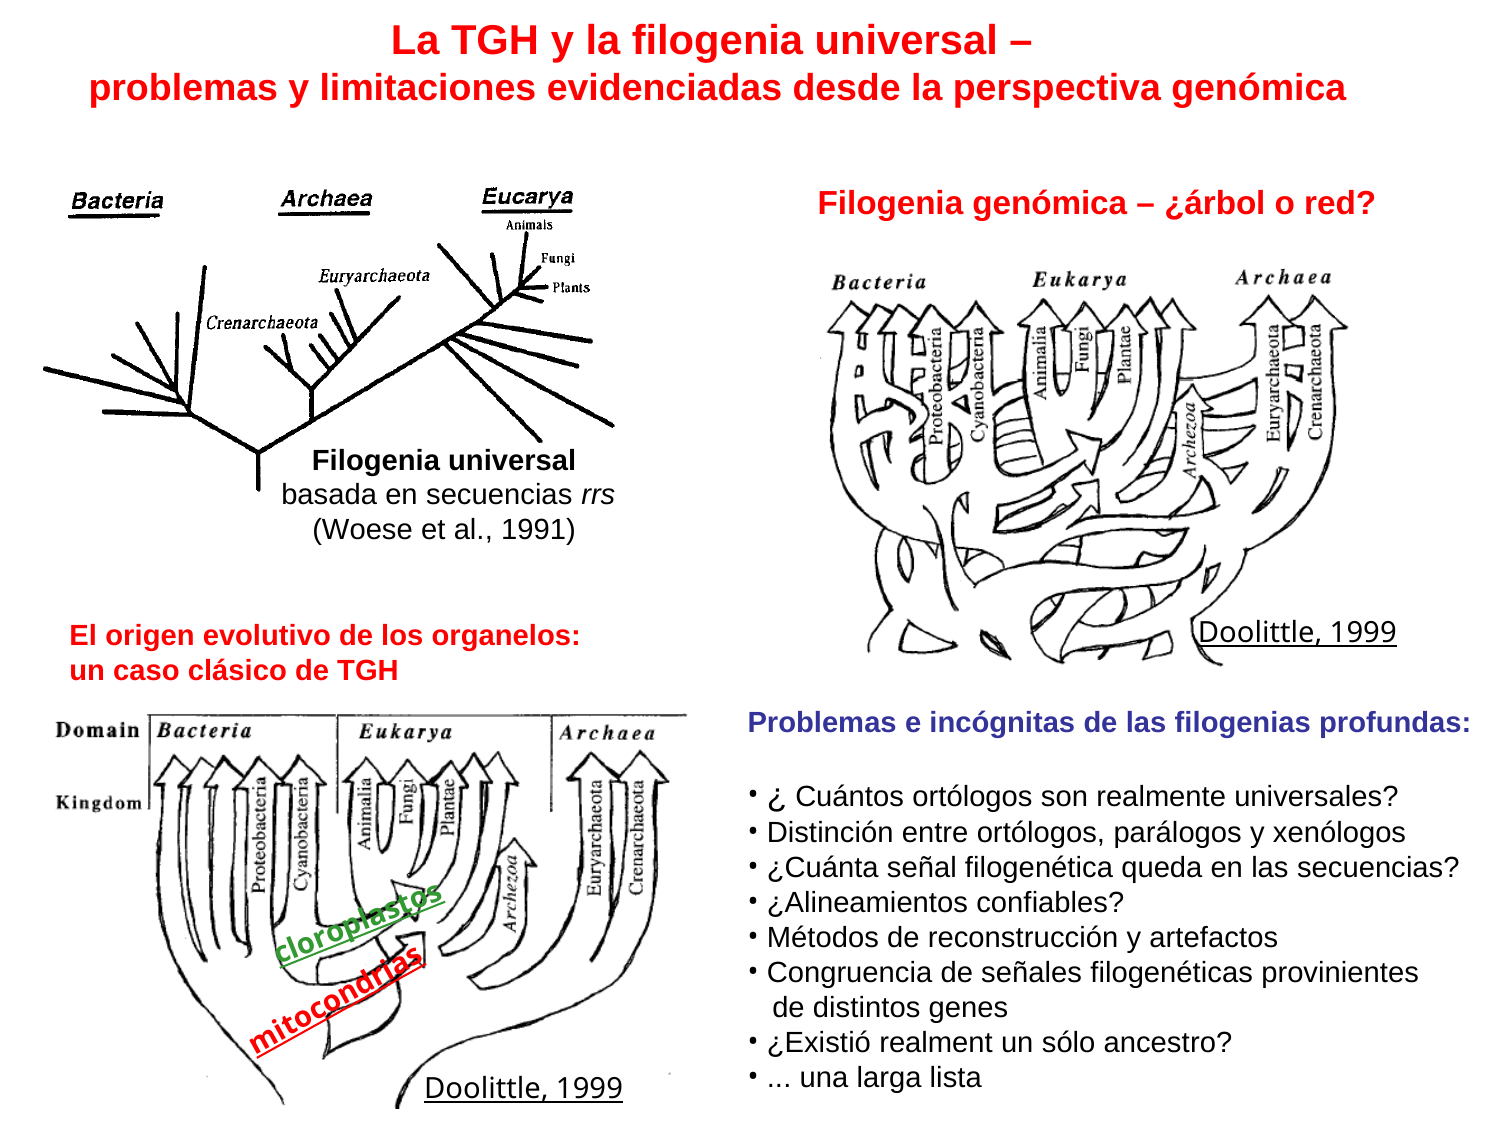

La TGH y la filogenia universal –
problemas y limitaciones evidenciadas desde la perspectiva genómica
Filogenia genómica – ¿árbol o red?
Doolittle, 1999
Filogenia universal
 basada en secuencias rrs
(Woese et al., 1991)
El origen evolutivo de los organelos:
un caso clásico de TGH
cloroplastos
mitocondrias
Doolittle, 1999
Problemas e incógnitas de las filogenias profundas:
 ¿ Cuántos ortólogos son realmente universales?
 Distinción entre ortólogos, parálogos y xenólogos
 ¿Cuánta señal filogenética queda en las secuencias?
 ¿Alineamientos confiables?
 Métodos de reconstrucción y artefactos
 Congruencia de señales filogenéticas provinientes
 de distintos genes
 ¿Existió realment un sólo ancestro?
 ... una larga lista